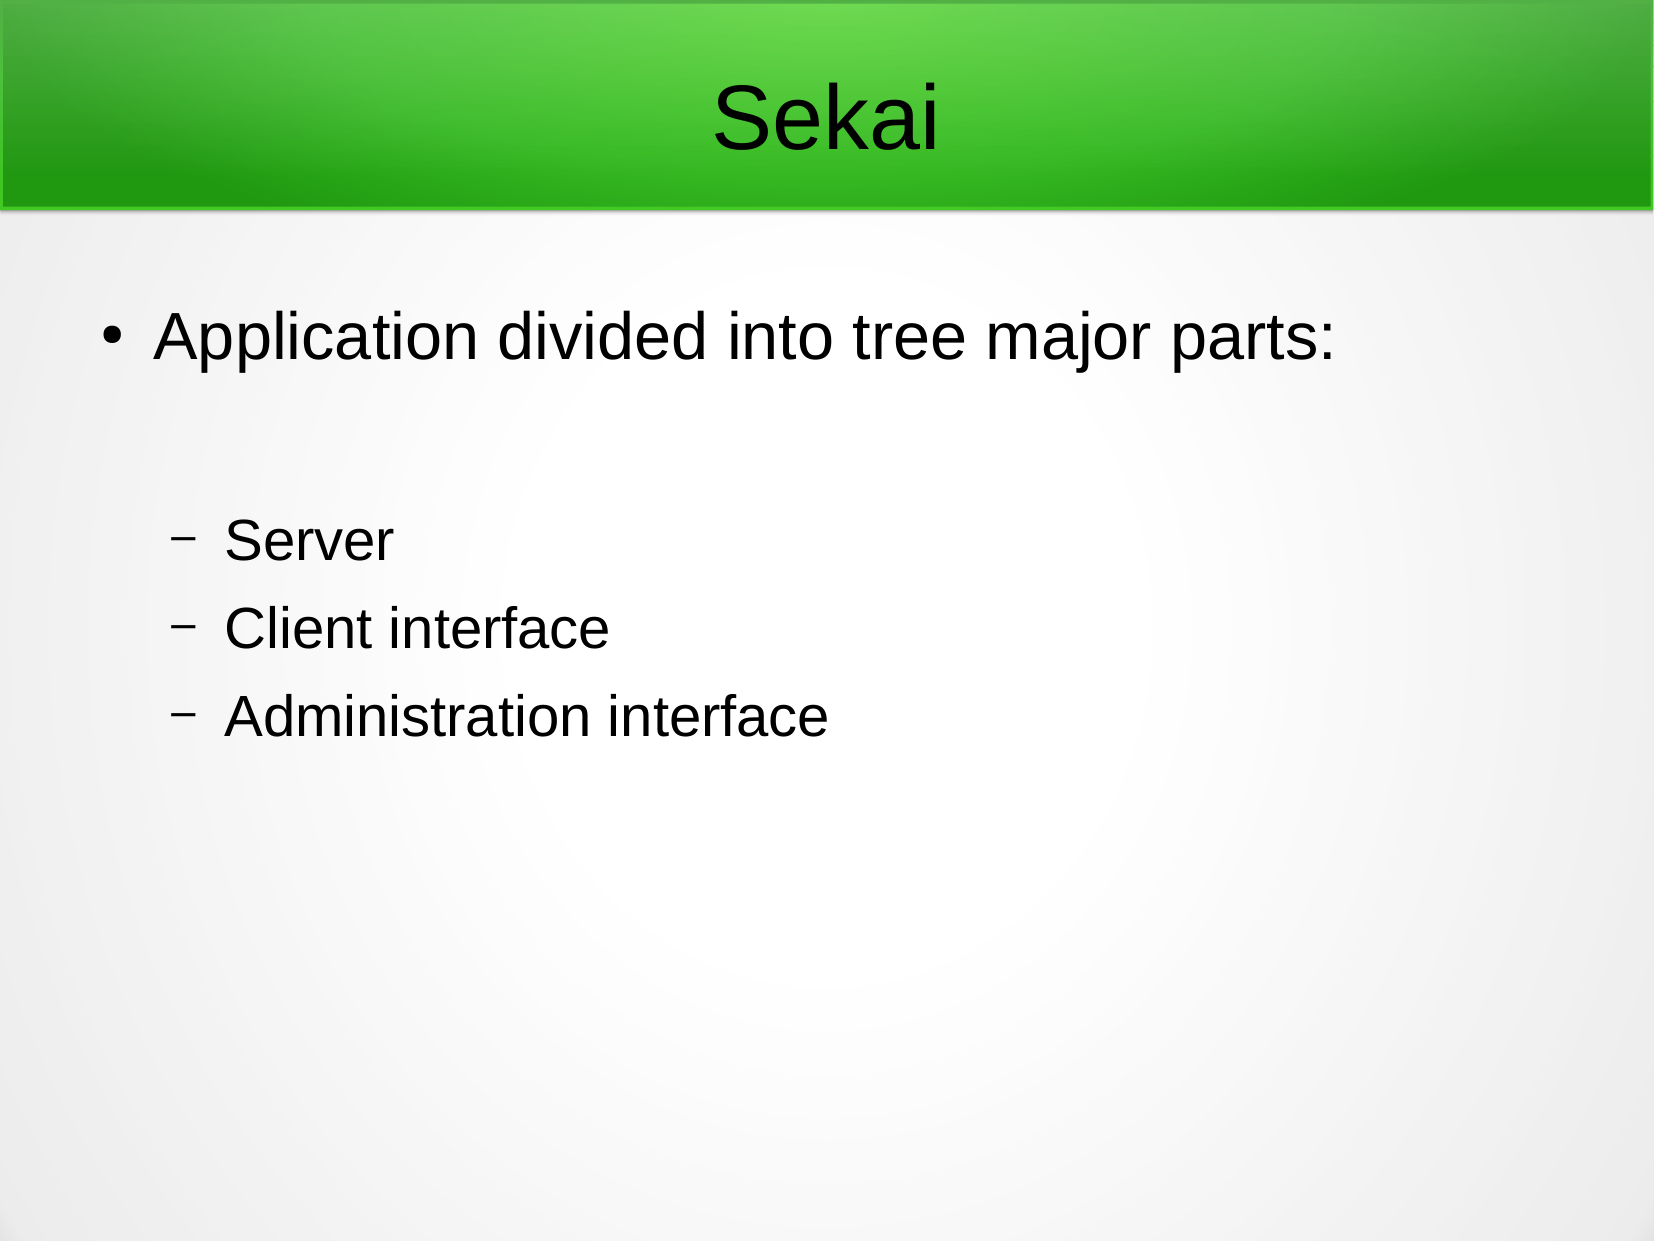

# Sekai
Application divided into tree major parts:
Server
Client interface
Administration interface